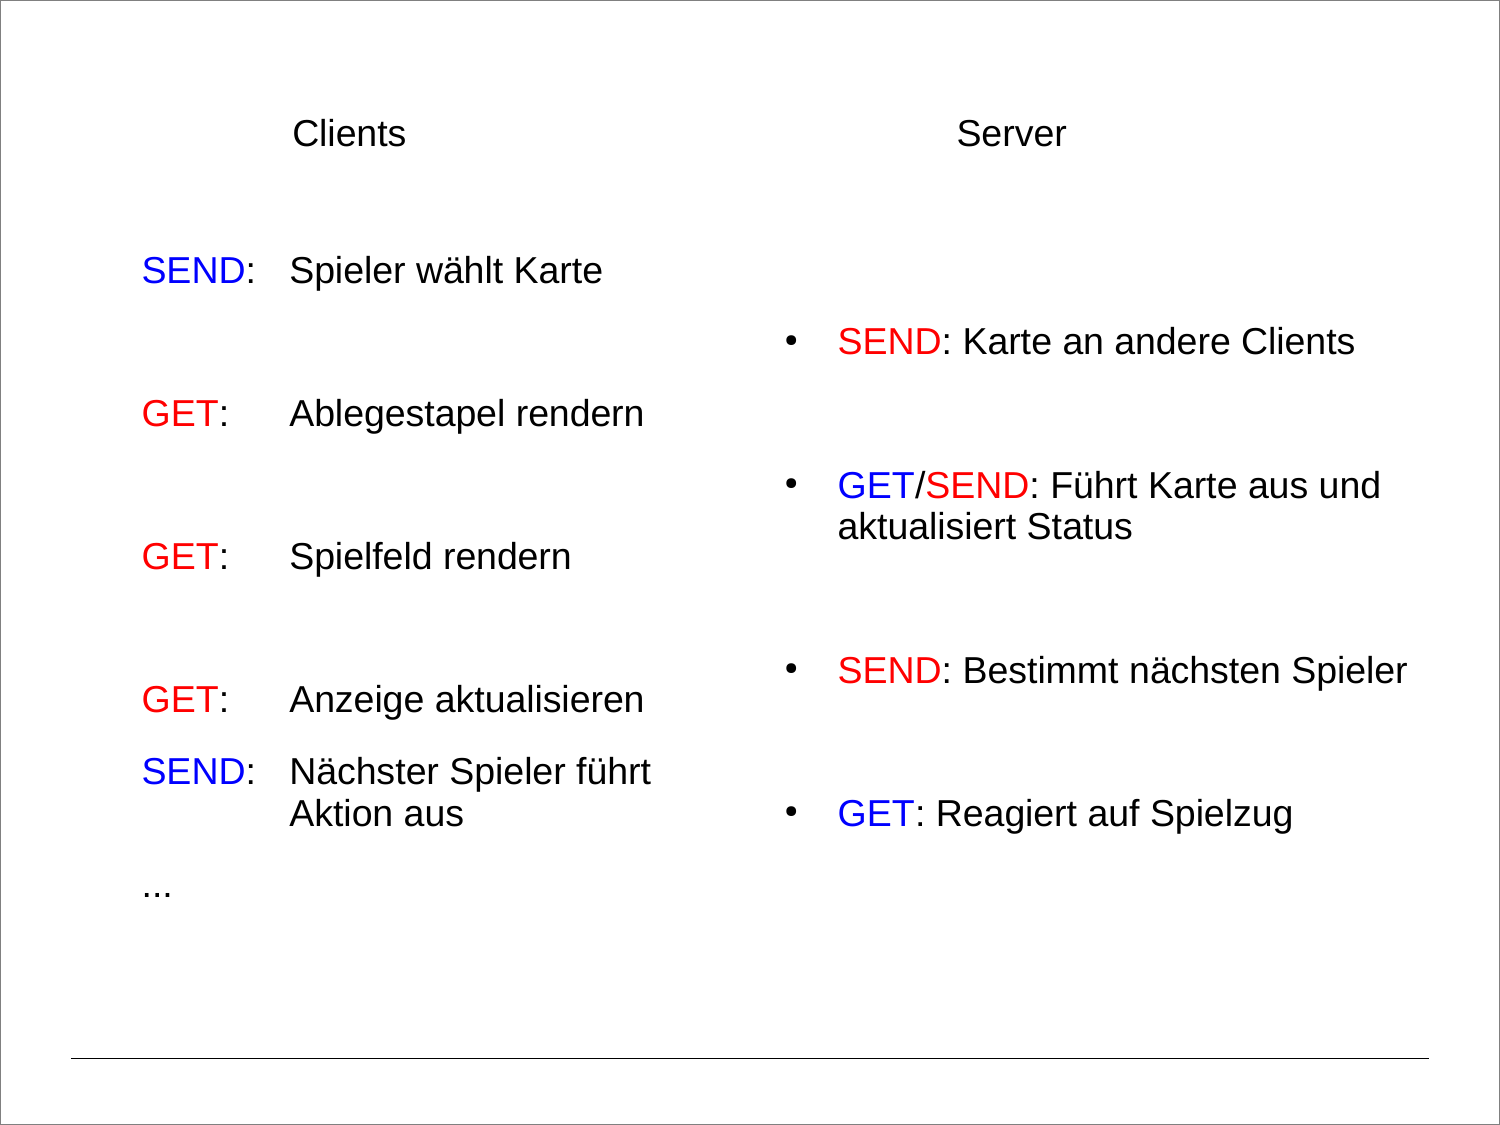

# Clients								Server
SEND: 	Spieler wählt Karte
GET: 	Ablegestapel rendern
GET:	Spielfeld rendern
GET:	Anzeige aktualisieren
SEND: 	Nächster Spieler führt 			Aktion aus
...
SEND: Karte an andere Clients
GET/SEND: Führt Karte aus und aktualisiert Status
SEND: Bestimmt nächsten Spieler
GET: Reagiert auf Spielzug